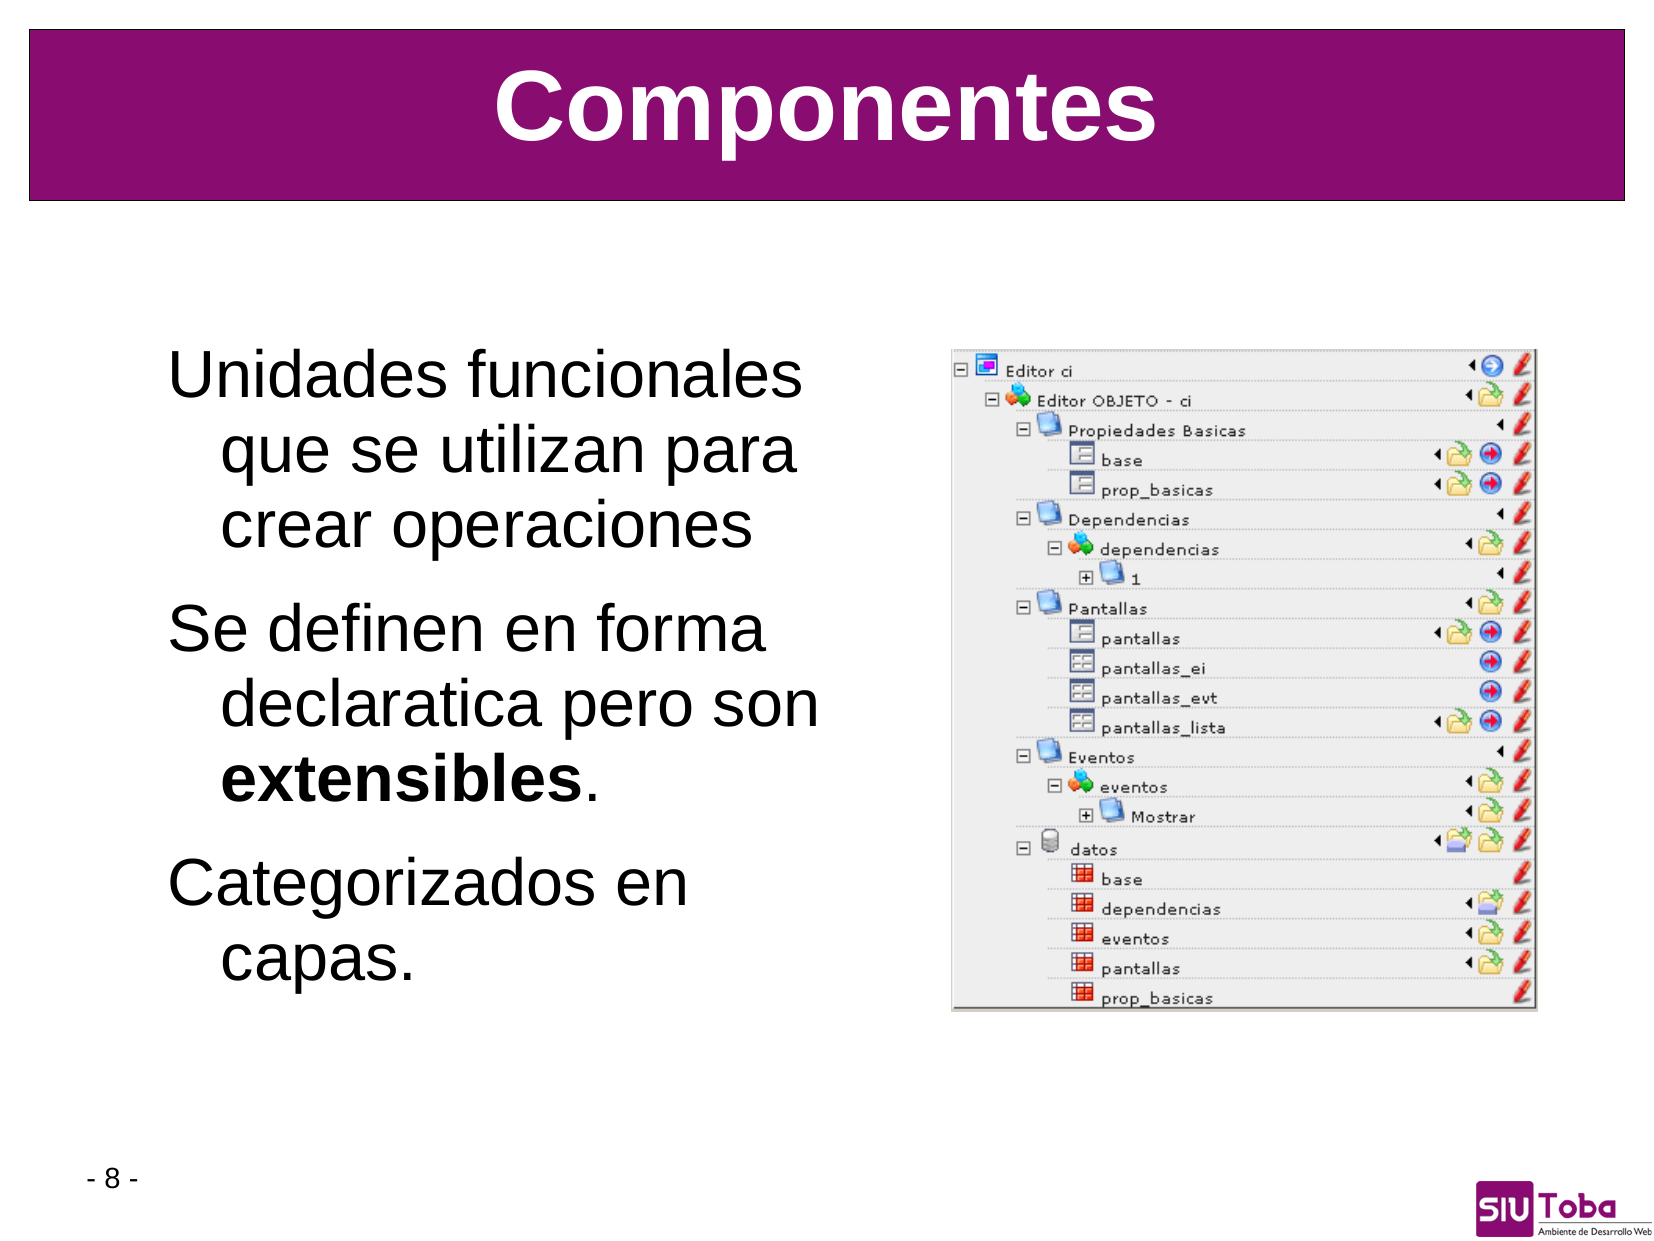

# Componentes
Unidades funcionales que se utilizan para crear operaciones
Se definen en forma declaratica pero son extensibles.
Categorizados en capas.
8